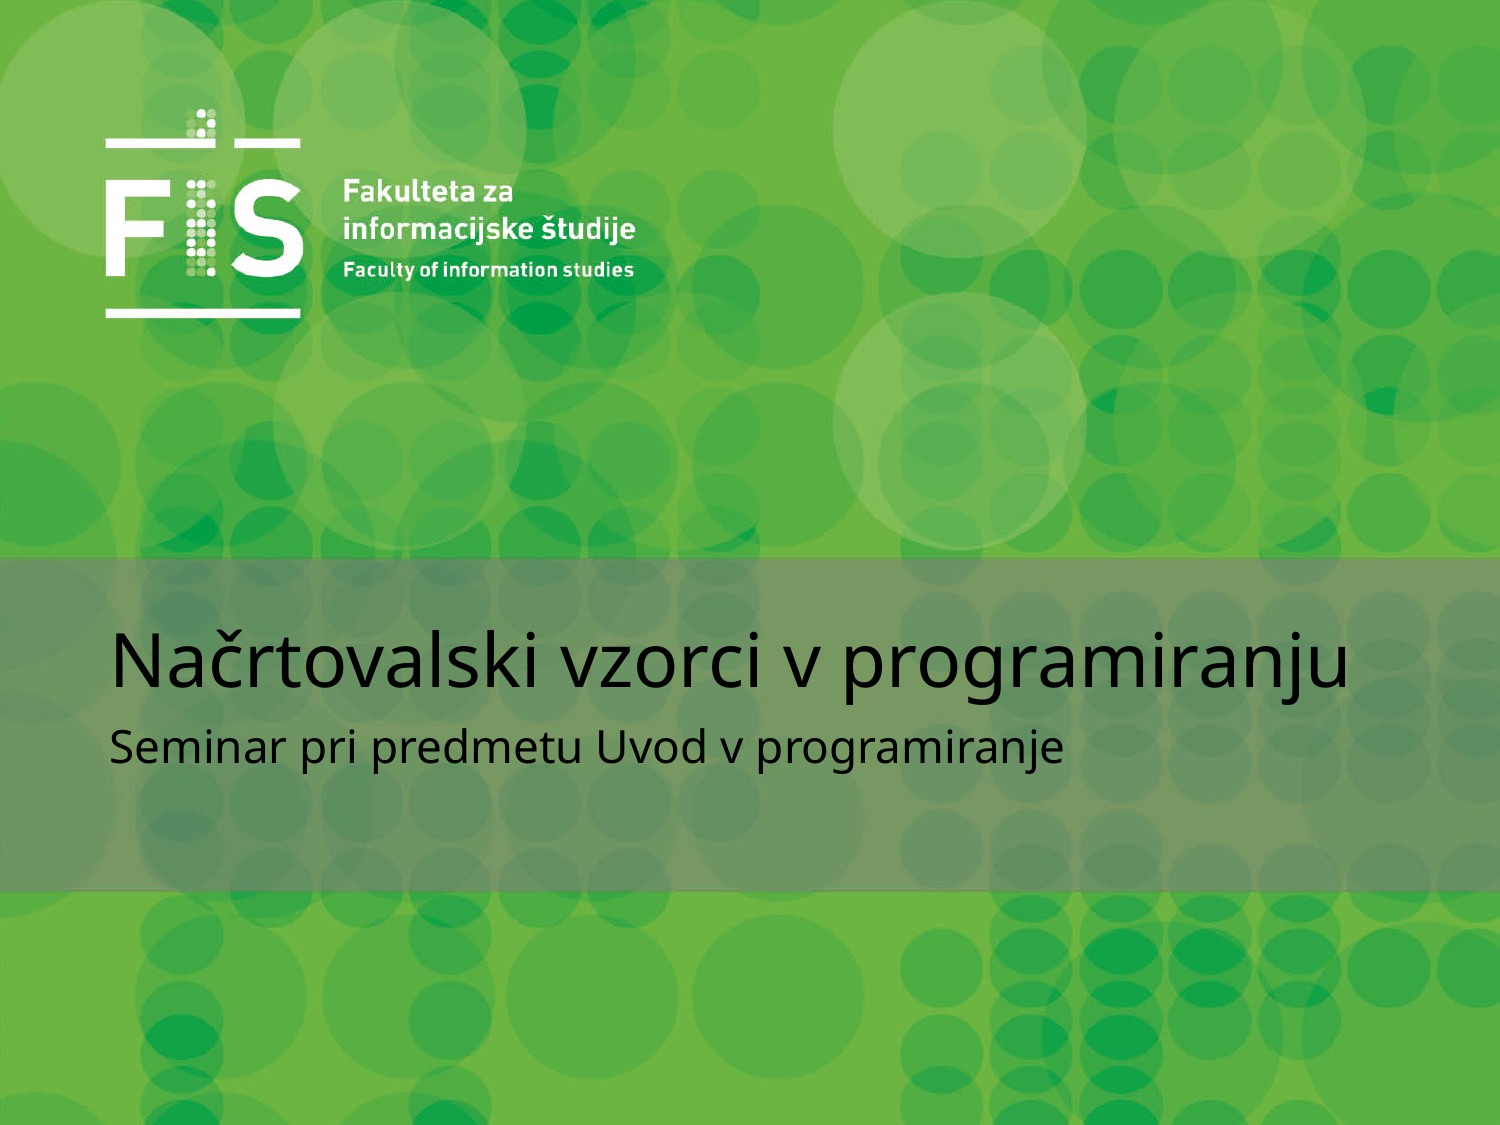

# Načrtovalski vzorci v programiranju
Seminar pri predmetu Uvod v programiranje